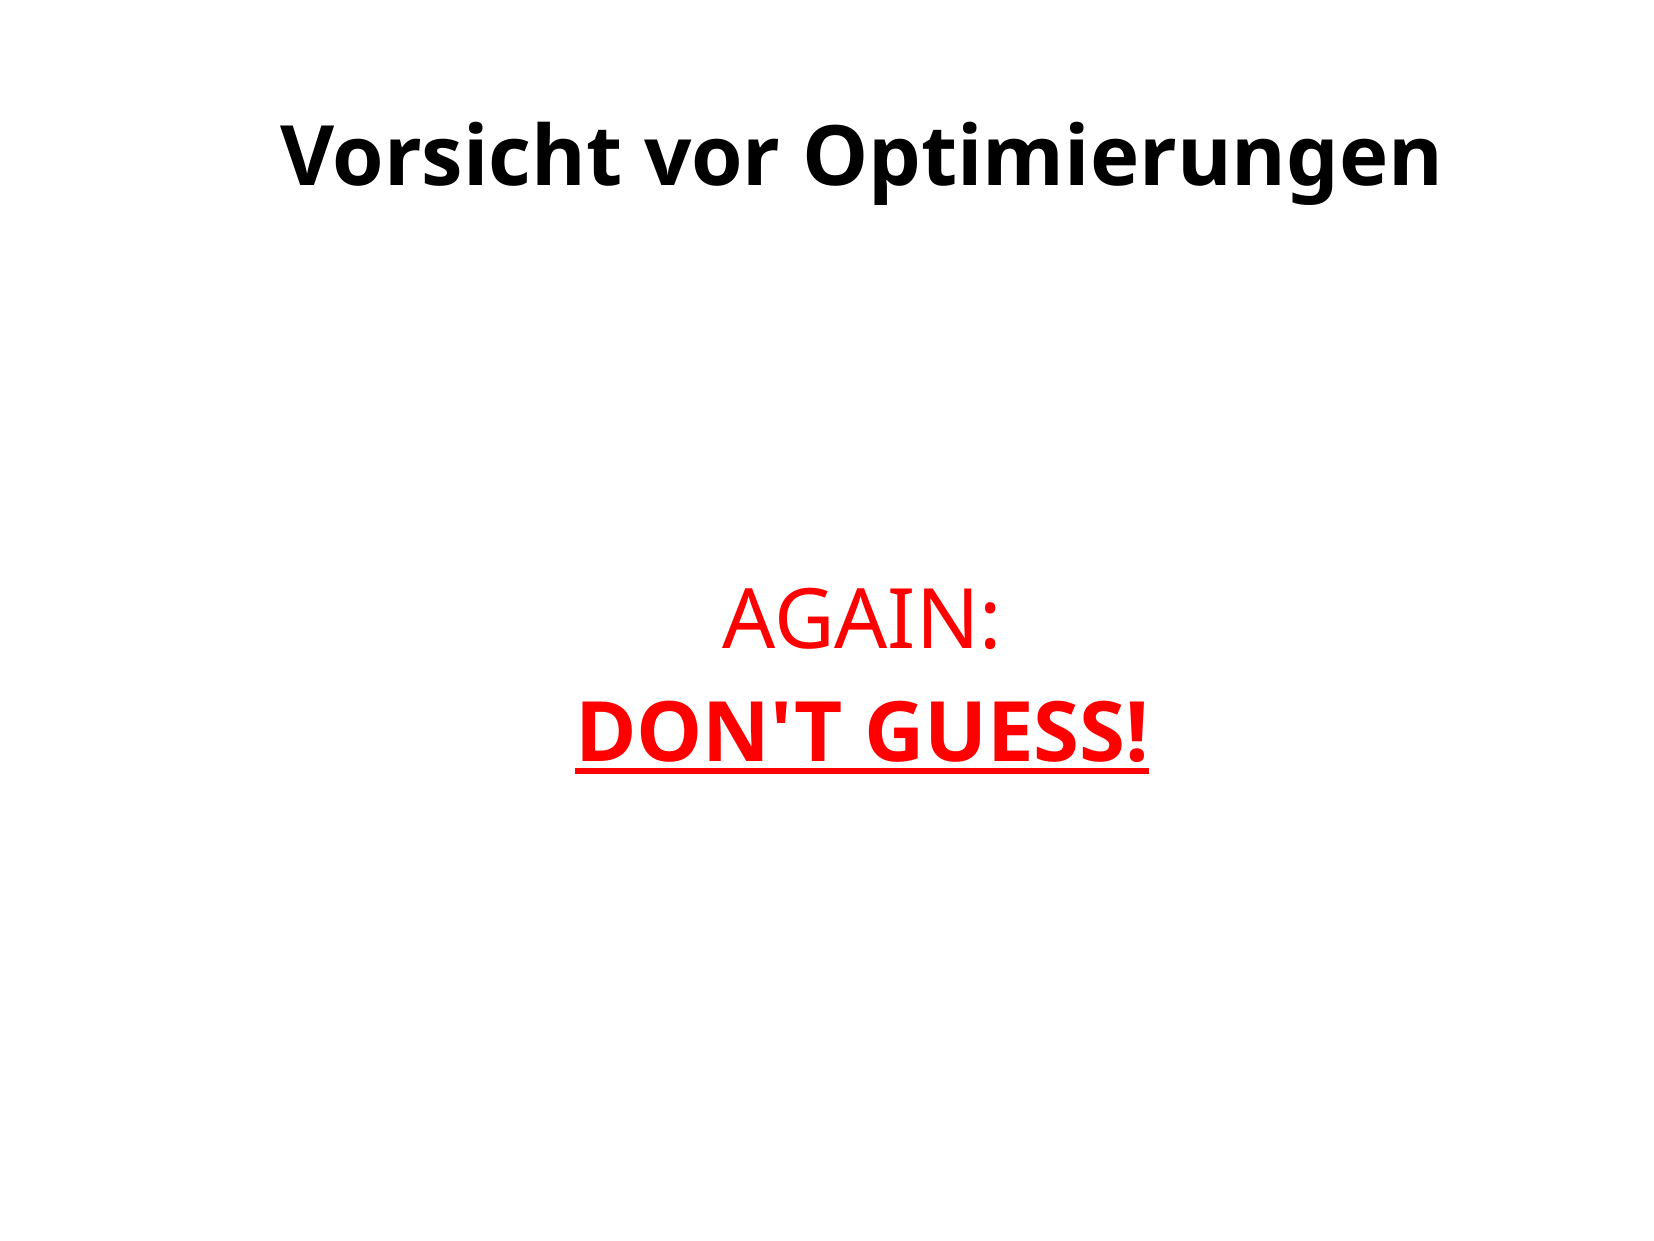

# Vorsicht vor Optimierungen
AGAIN:
DON'T GUESS!